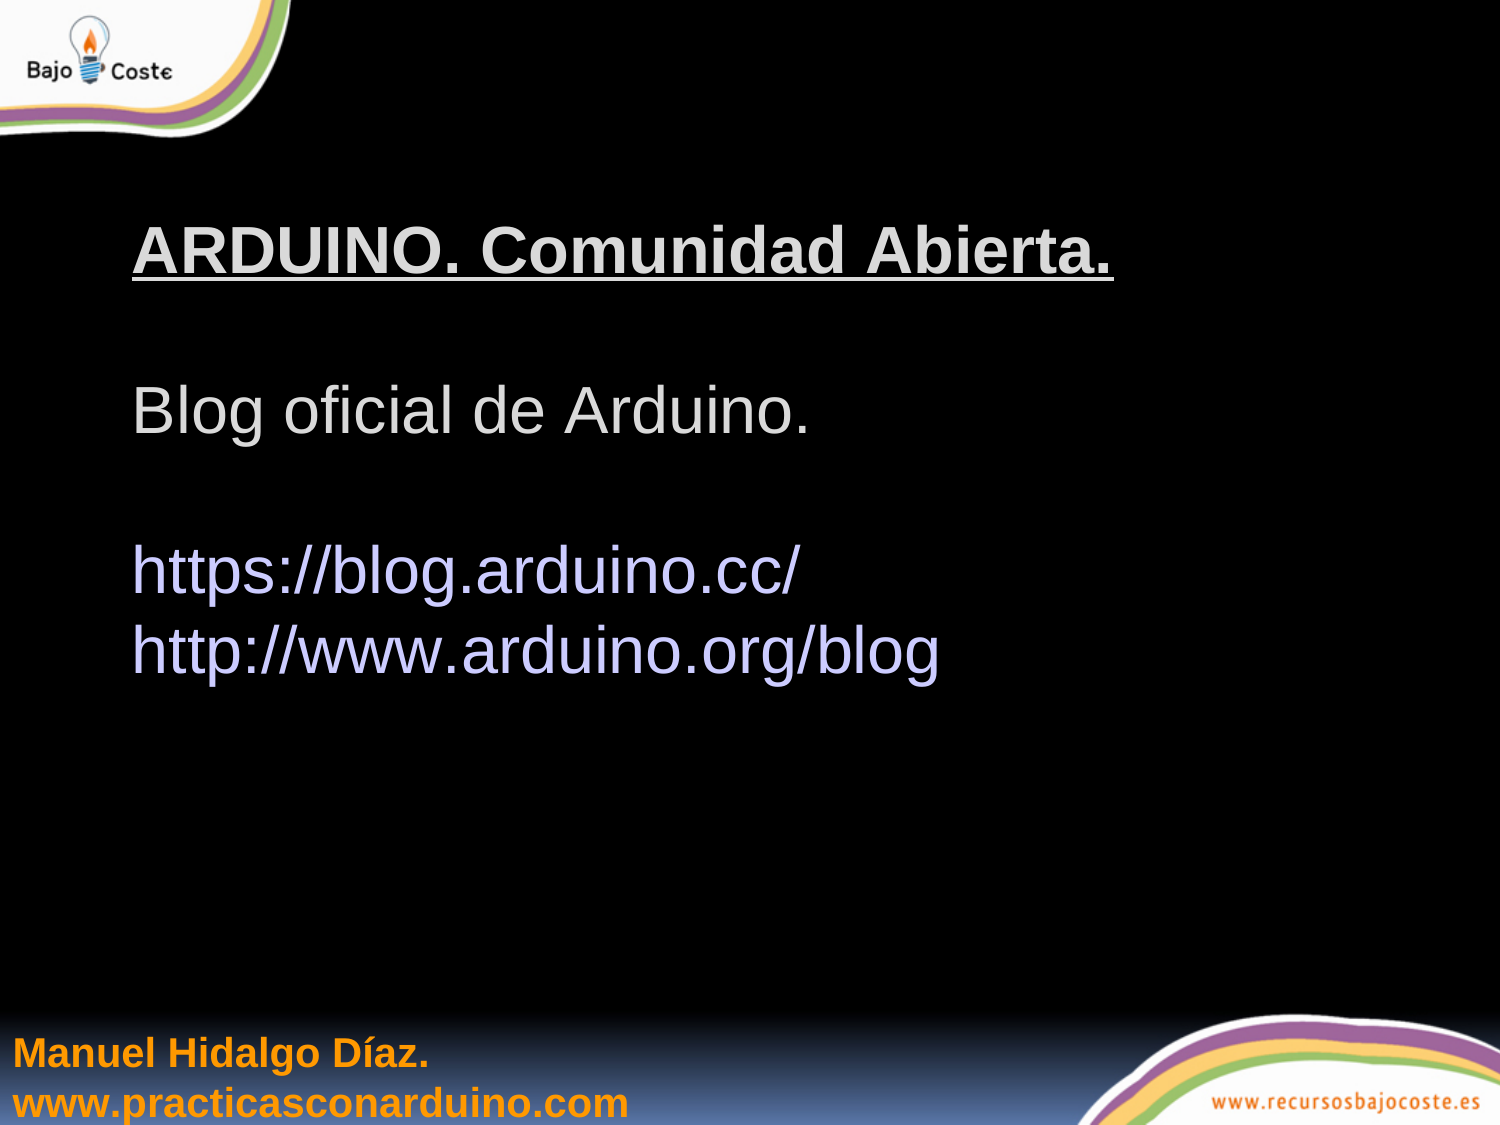

ARDUINO. Comunidad Abierta.
Blog oficial de Arduino.
https://blog.arduino.cc/ http://www.arduino.org/blog
Manuel Hidalgo Díaz.
www.practicasconarduino.com